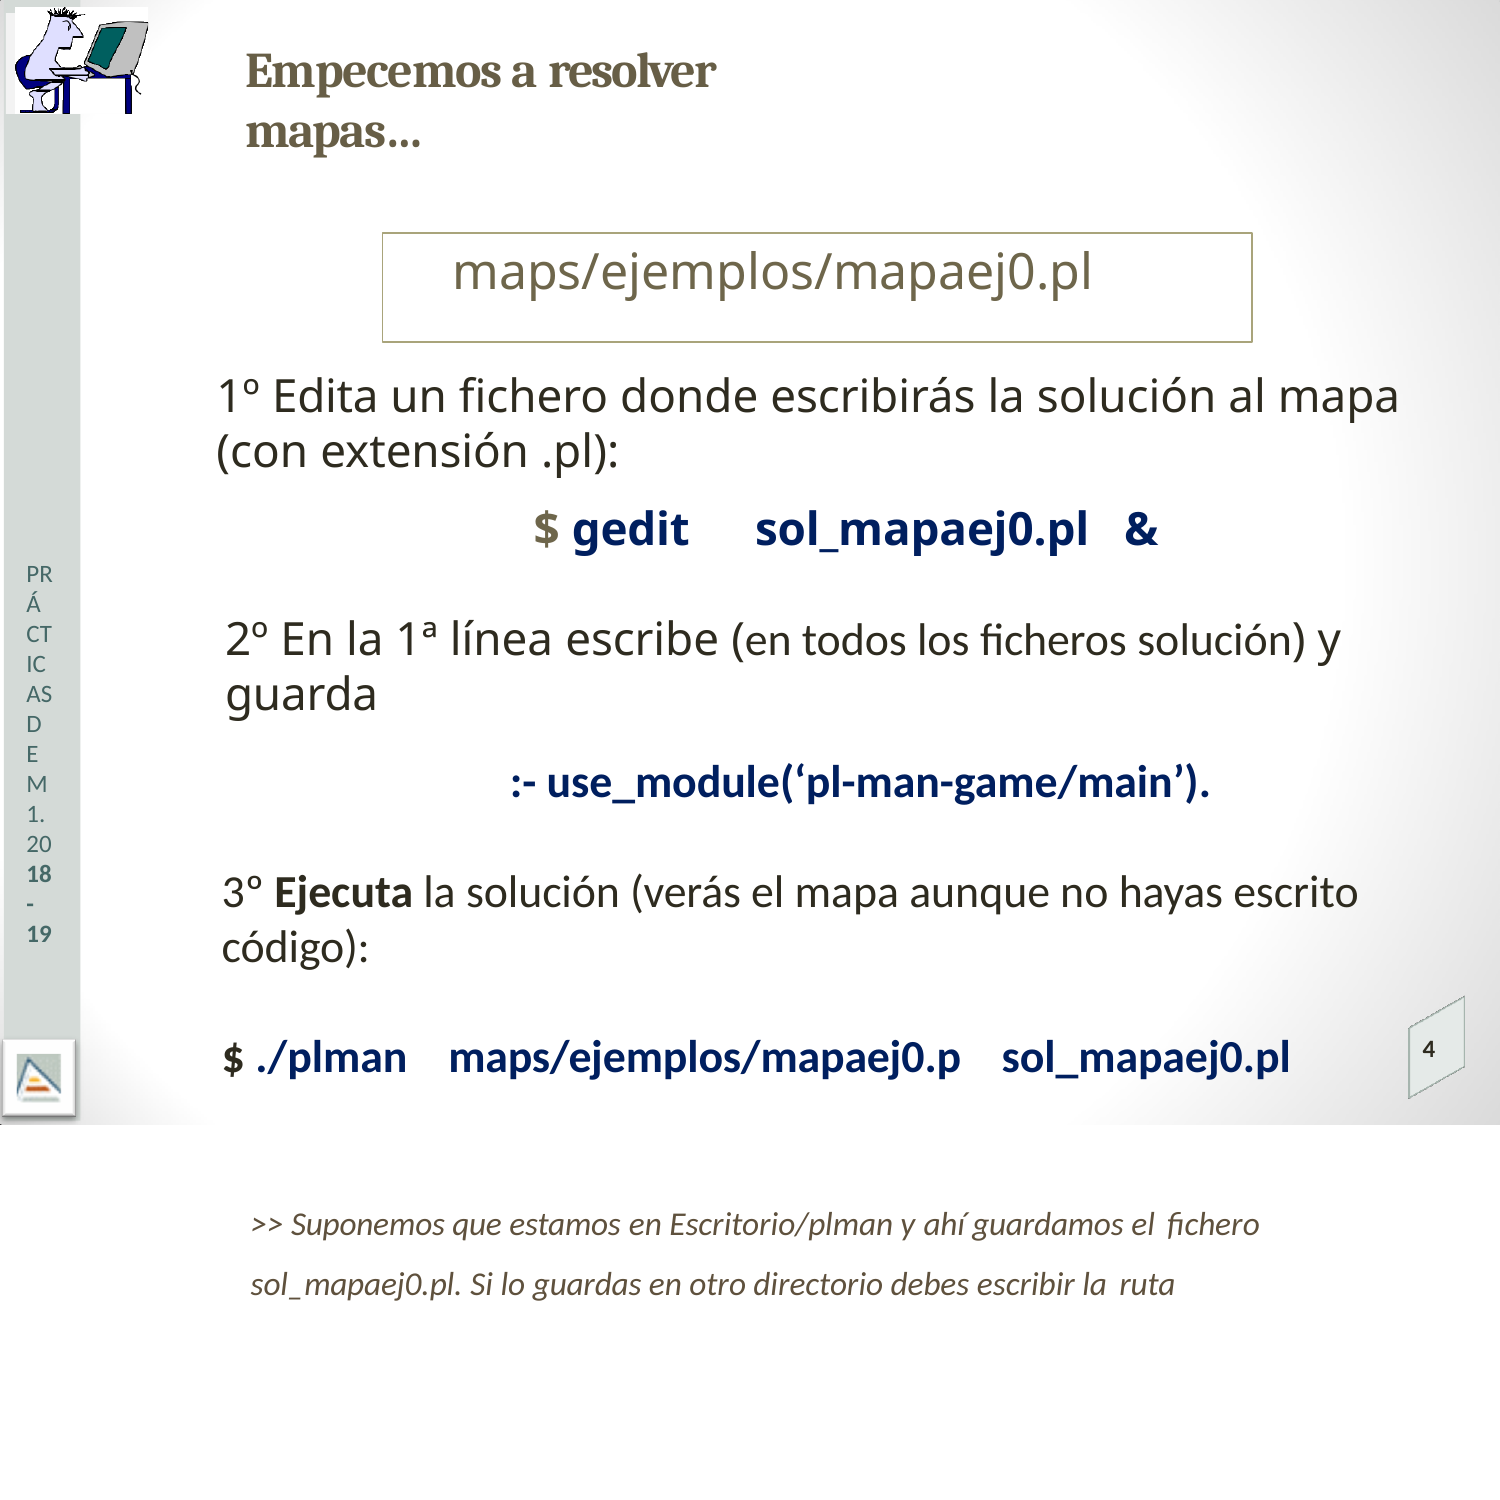

Empecemos a resolver mapas…
maps/ejemplos/mapaej0.pl
1º Edita un fichero donde escribirás la solución al mapa (con extensión .pl):
$ gedit	sol_mapaej0.pl	&
2º En la 1ª línea escribe (en todos los ficheros solución) y guarda
:- use_module(‘pl-man-game/main’).
3º Ejecuta la solución (verás el mapa aunque no hayas escrito código):
$ ./plman maps/ejemplos/mapaej0.p sol_mapaej0.pl
PRÁCTICAS DE M1. 2018-19
>> Suponemos que estamos en Escritorio/plman y ahí guardamos el fichero
sol_mapaej0.pl. Si lo guardas en otro directorio debes escribir la ruta